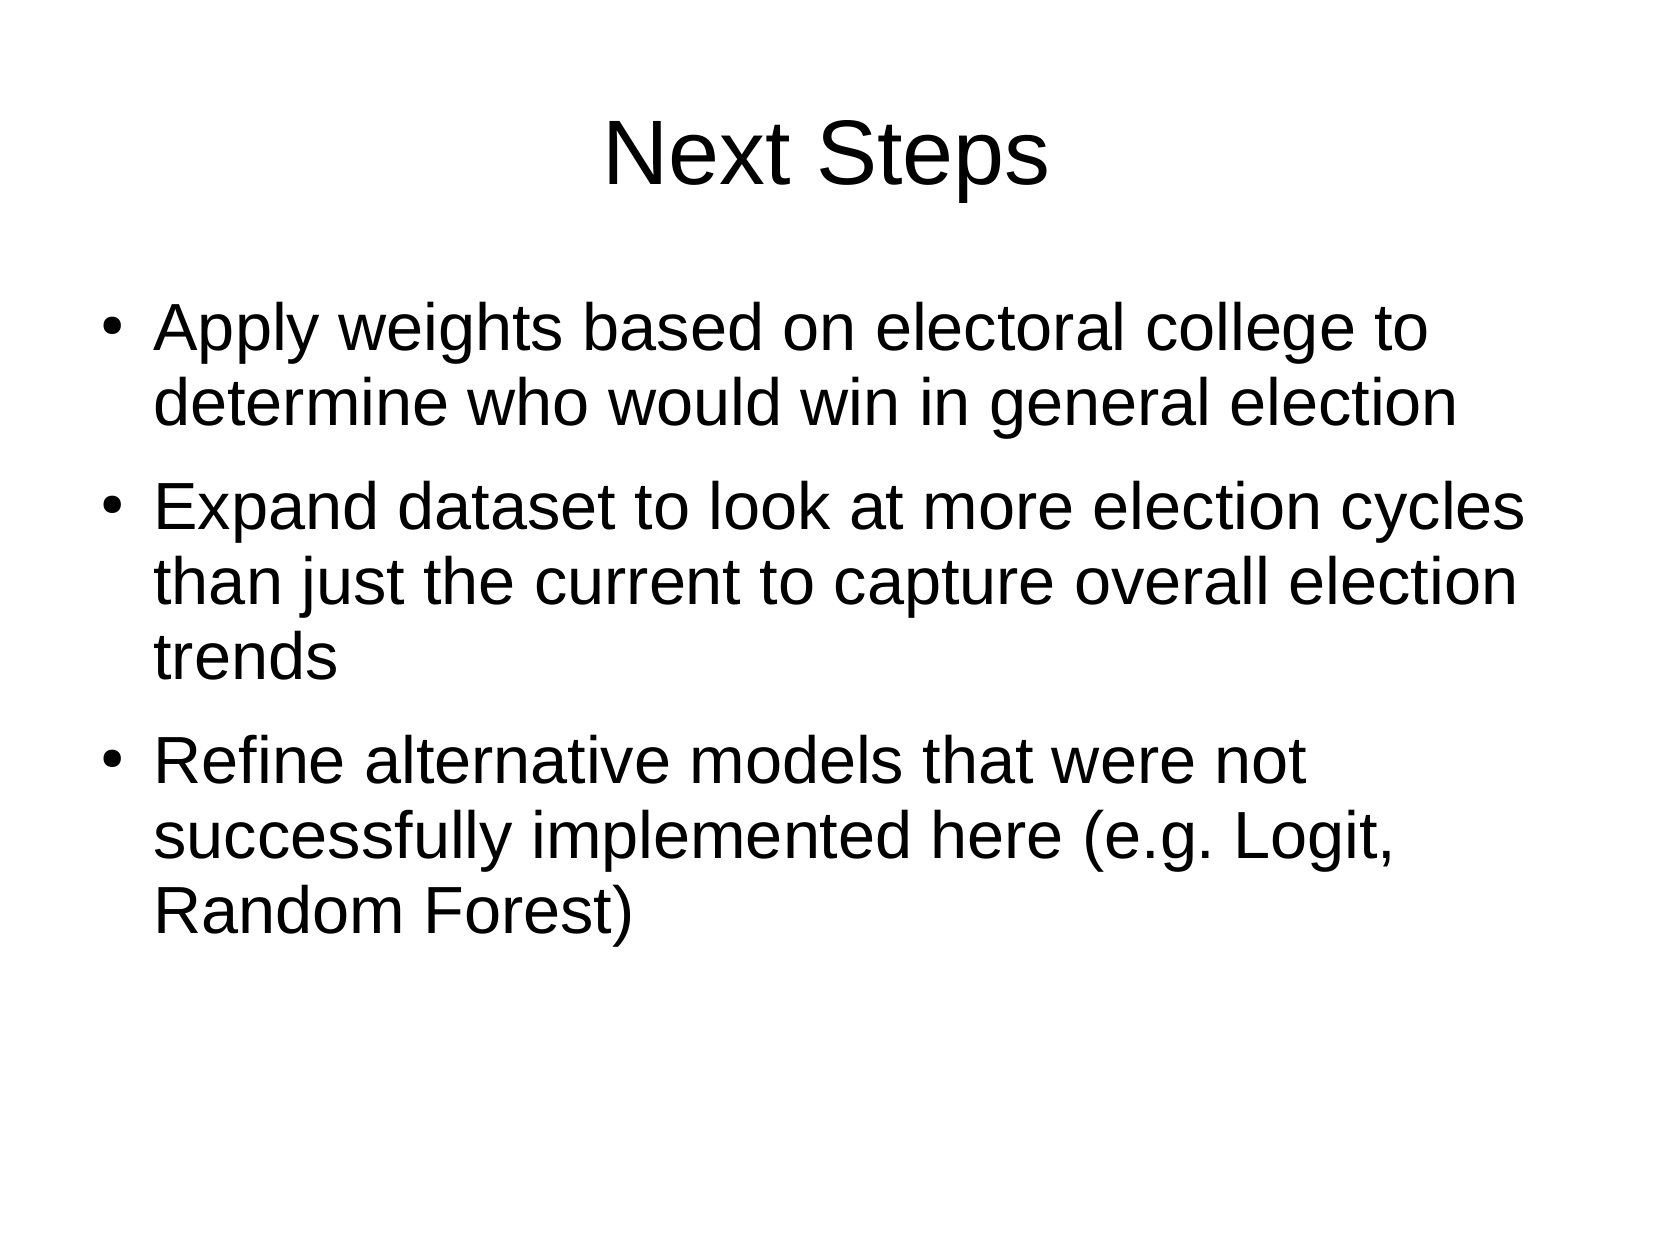

# Next Steps
Apply weights based on electoral college to determine who would win in general election
Expand dataset to look at more election cycles than just the current to capture overall election trends
Refine alternative models that were not successfully implemented here (e.g. Logit, Random Forest)